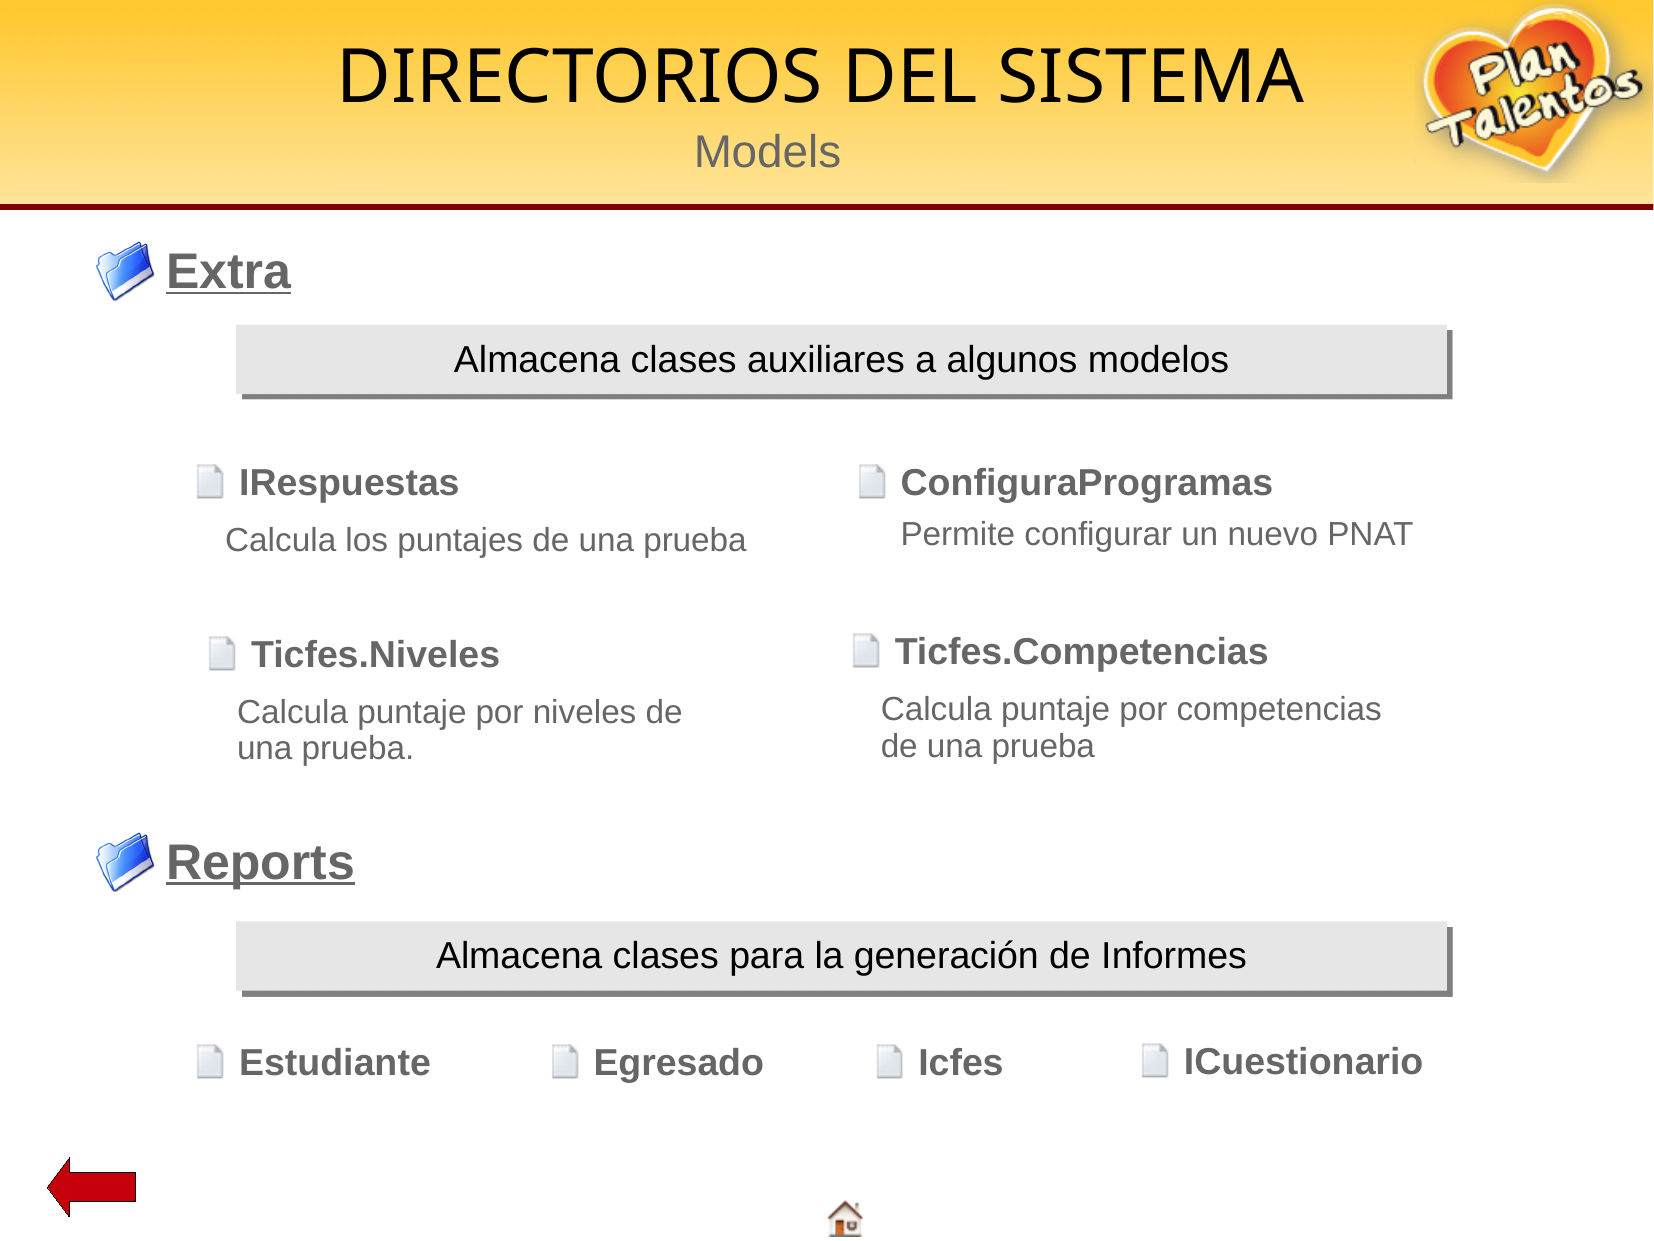

# DIRECTORIOS DEL SISTEMA
Models
Extra
Almacena clases auxiliares a algunos modelos
IRespuestas
Calcula los puntajes de una prueba
ConfiguraProgramas
Permite configurar un nuevo PNAT
Ticfes.Competencias
Calcula puntaje por competencias de una prueba
Ticfes.Niveles
Calcula puntaje por niveles de una prueba.
Reports
Almacena clases para la generación de Informes
ICuestionario
Estudiante
Icfes
Egresado